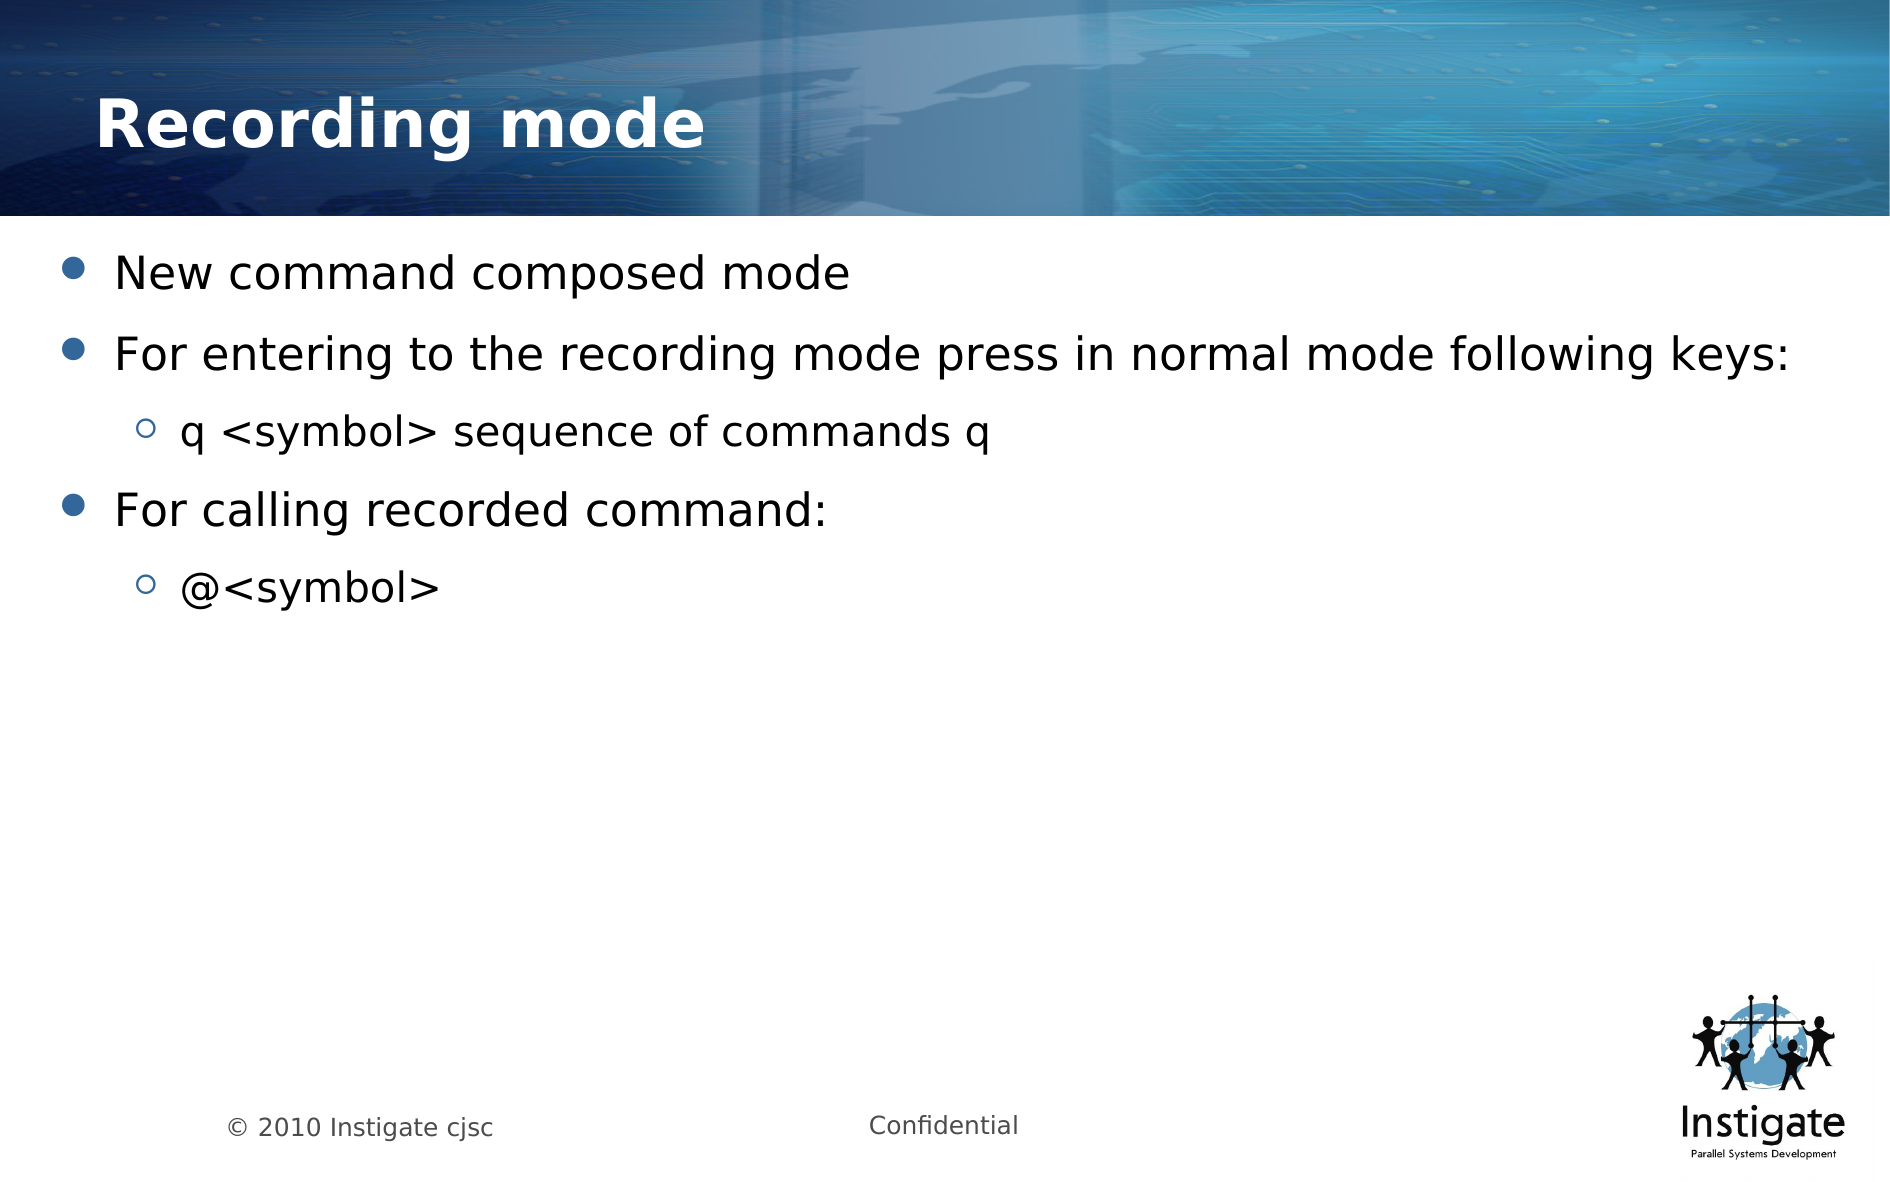

# Recording mode
New command composed mode
For entering to the recording mode press in normal mode following keys:
q <symbol> sequence of commands q
For calling recorded command:
@<symbol>